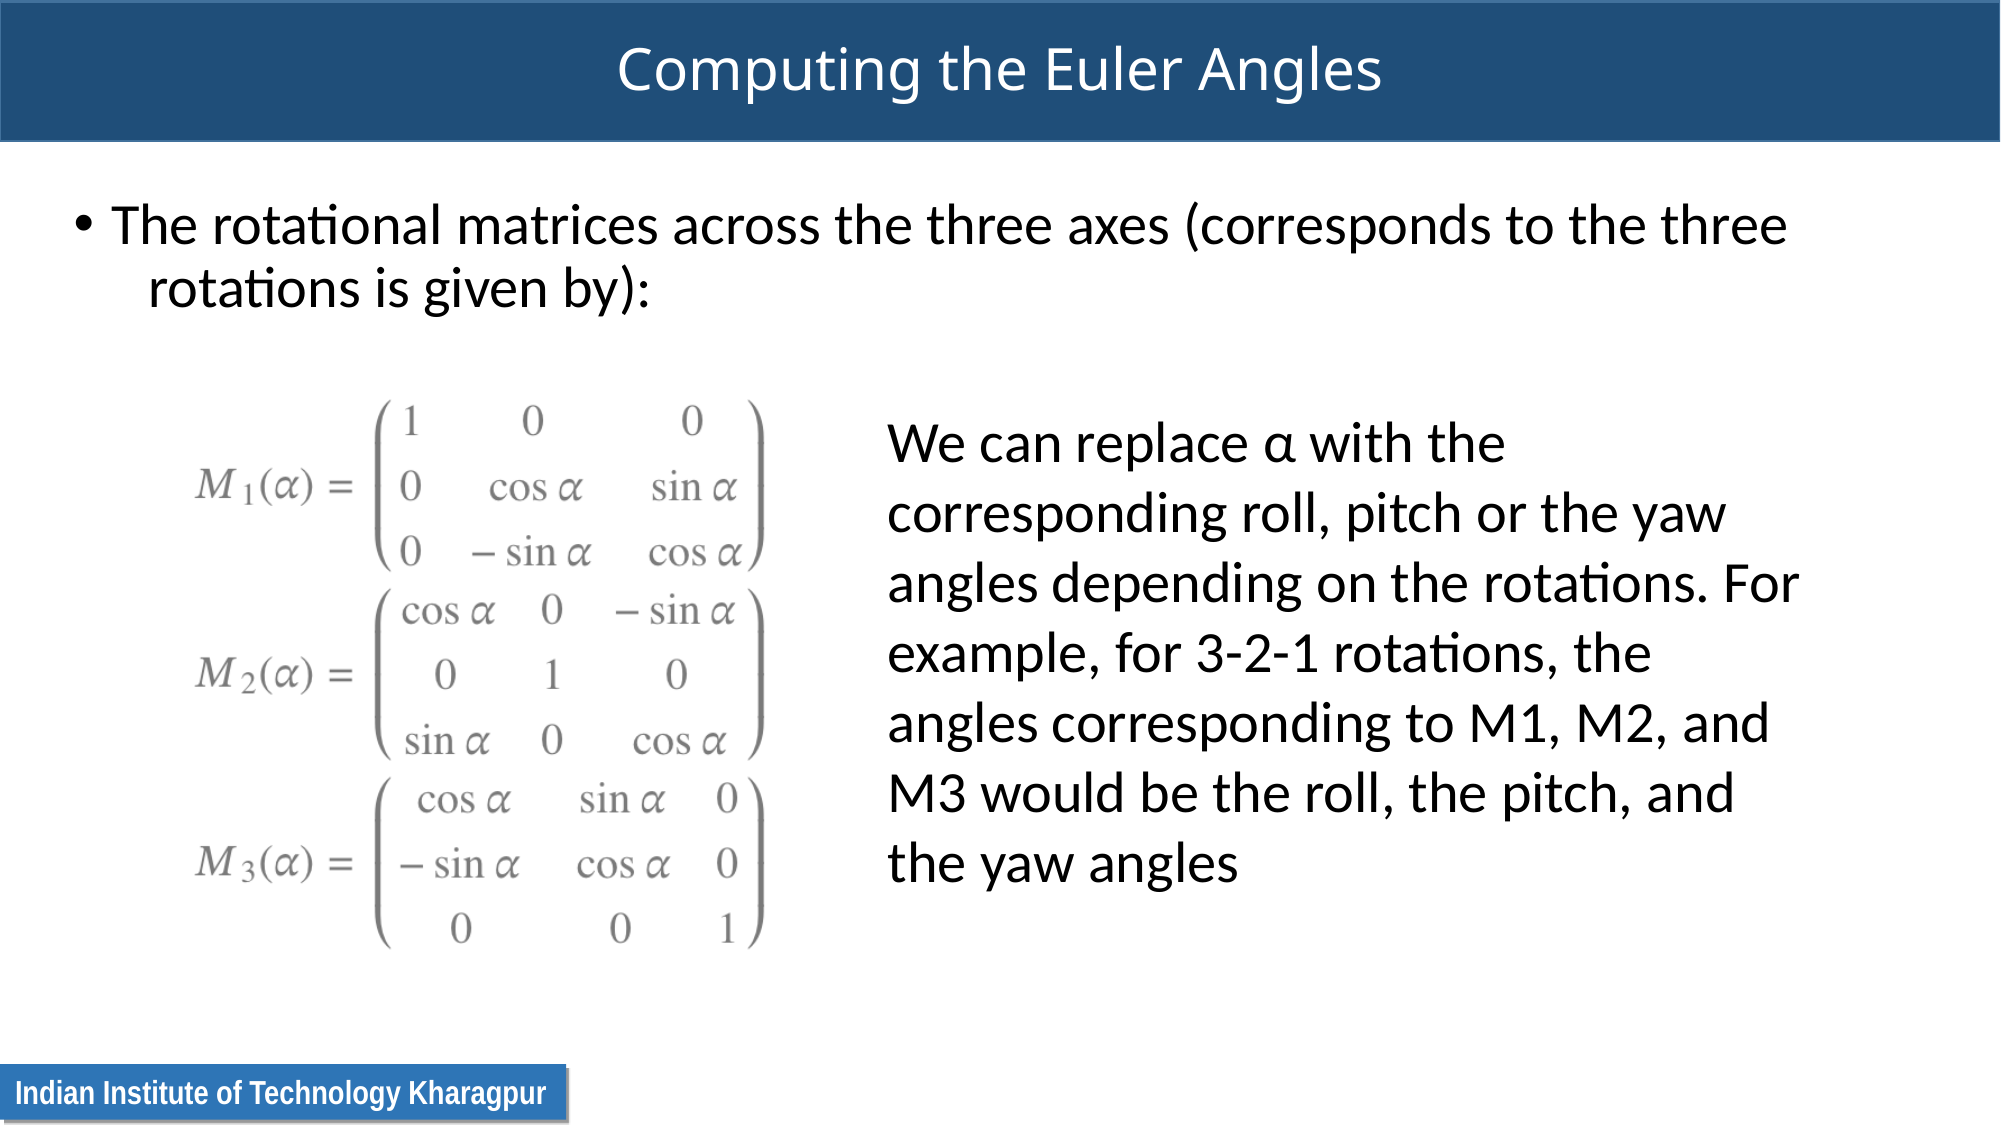

Computing the Euler Angles
# The rotational matrices across the three axes (corresponds to the three rotations is given by):
We can replace α with the corresponding roll, pitch or the yaw angles depending on the rotations. For example, for 3-2-1 rotations, the angles corresponding to M1, M2, and M3 would be the roll, the pitch, and the yaw angles